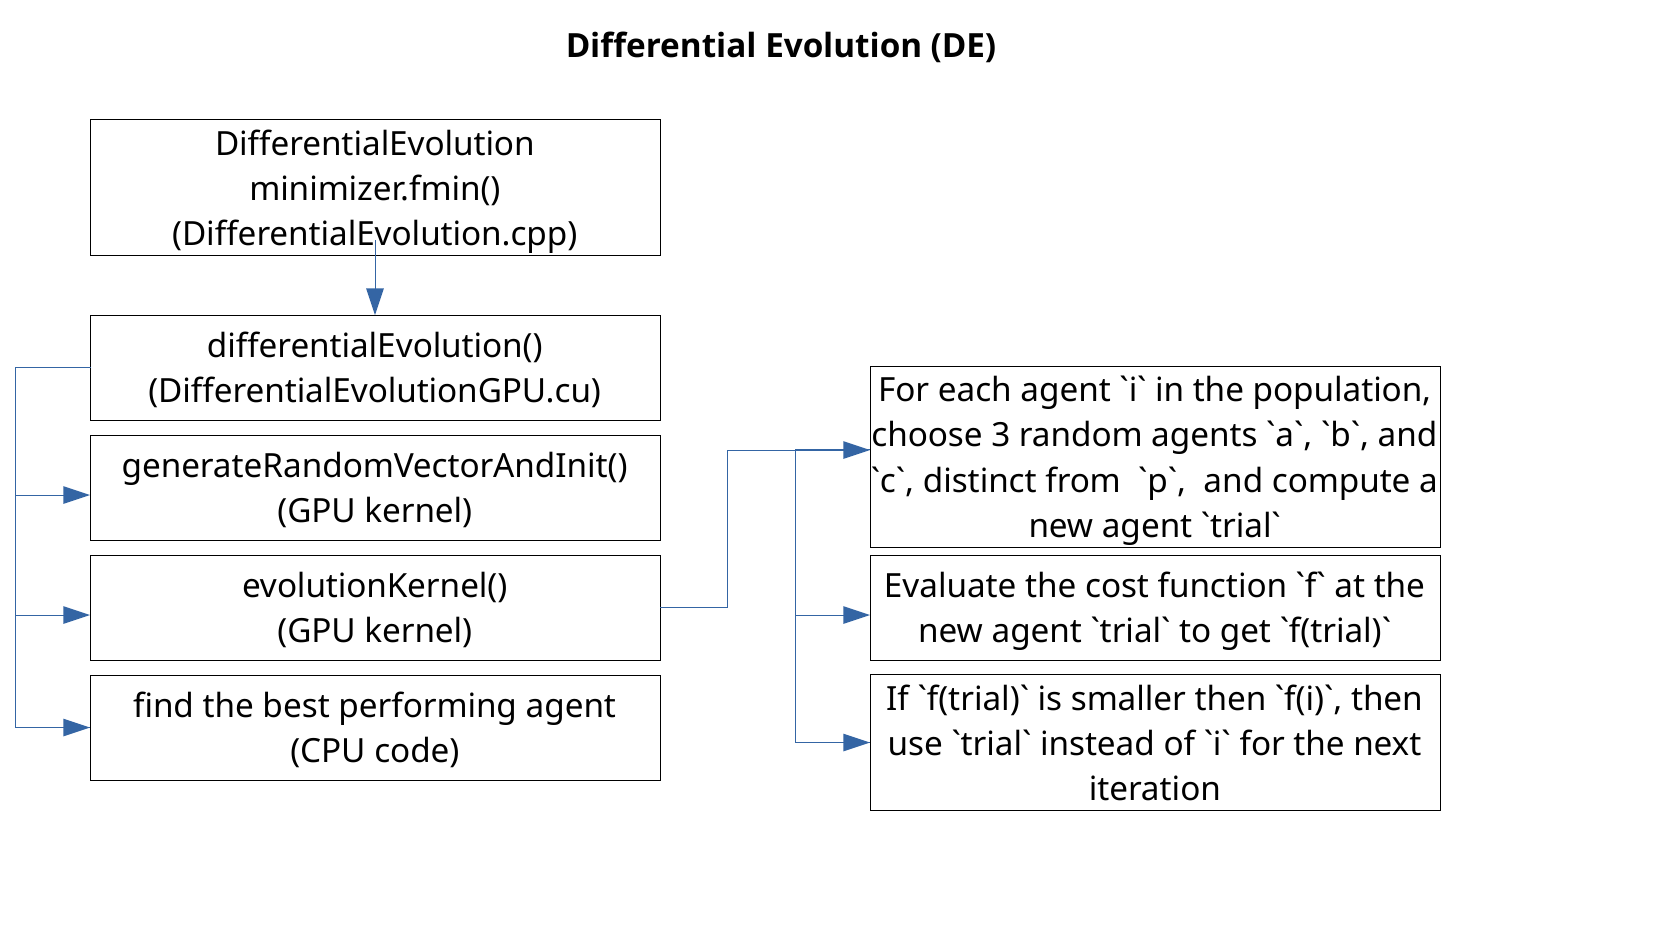

Differential Evolution (DE)
# DifferentialEvolution minimizer.fmin()
(DifferentialEvolution.cpp)
differentialEvolution()
(DifferentialEvolutionGPU.cu)
For each agent `i` in the population, choose 3 random agents `a`, `b`, and `c`, distinct from `p`, and compute a new agent `trial`
generateRandomVectorAndInit()
(GPU kernel)
evolutionKernel()
(GPU kernel)
Evaluate the cost function `f` at the new agent `trial` to get `f(trial)`
If `f(trial)` is smaller then `f(i)`, then use `trial` instead of `i` for the next iteration
find the best performing agent
(CPU code)